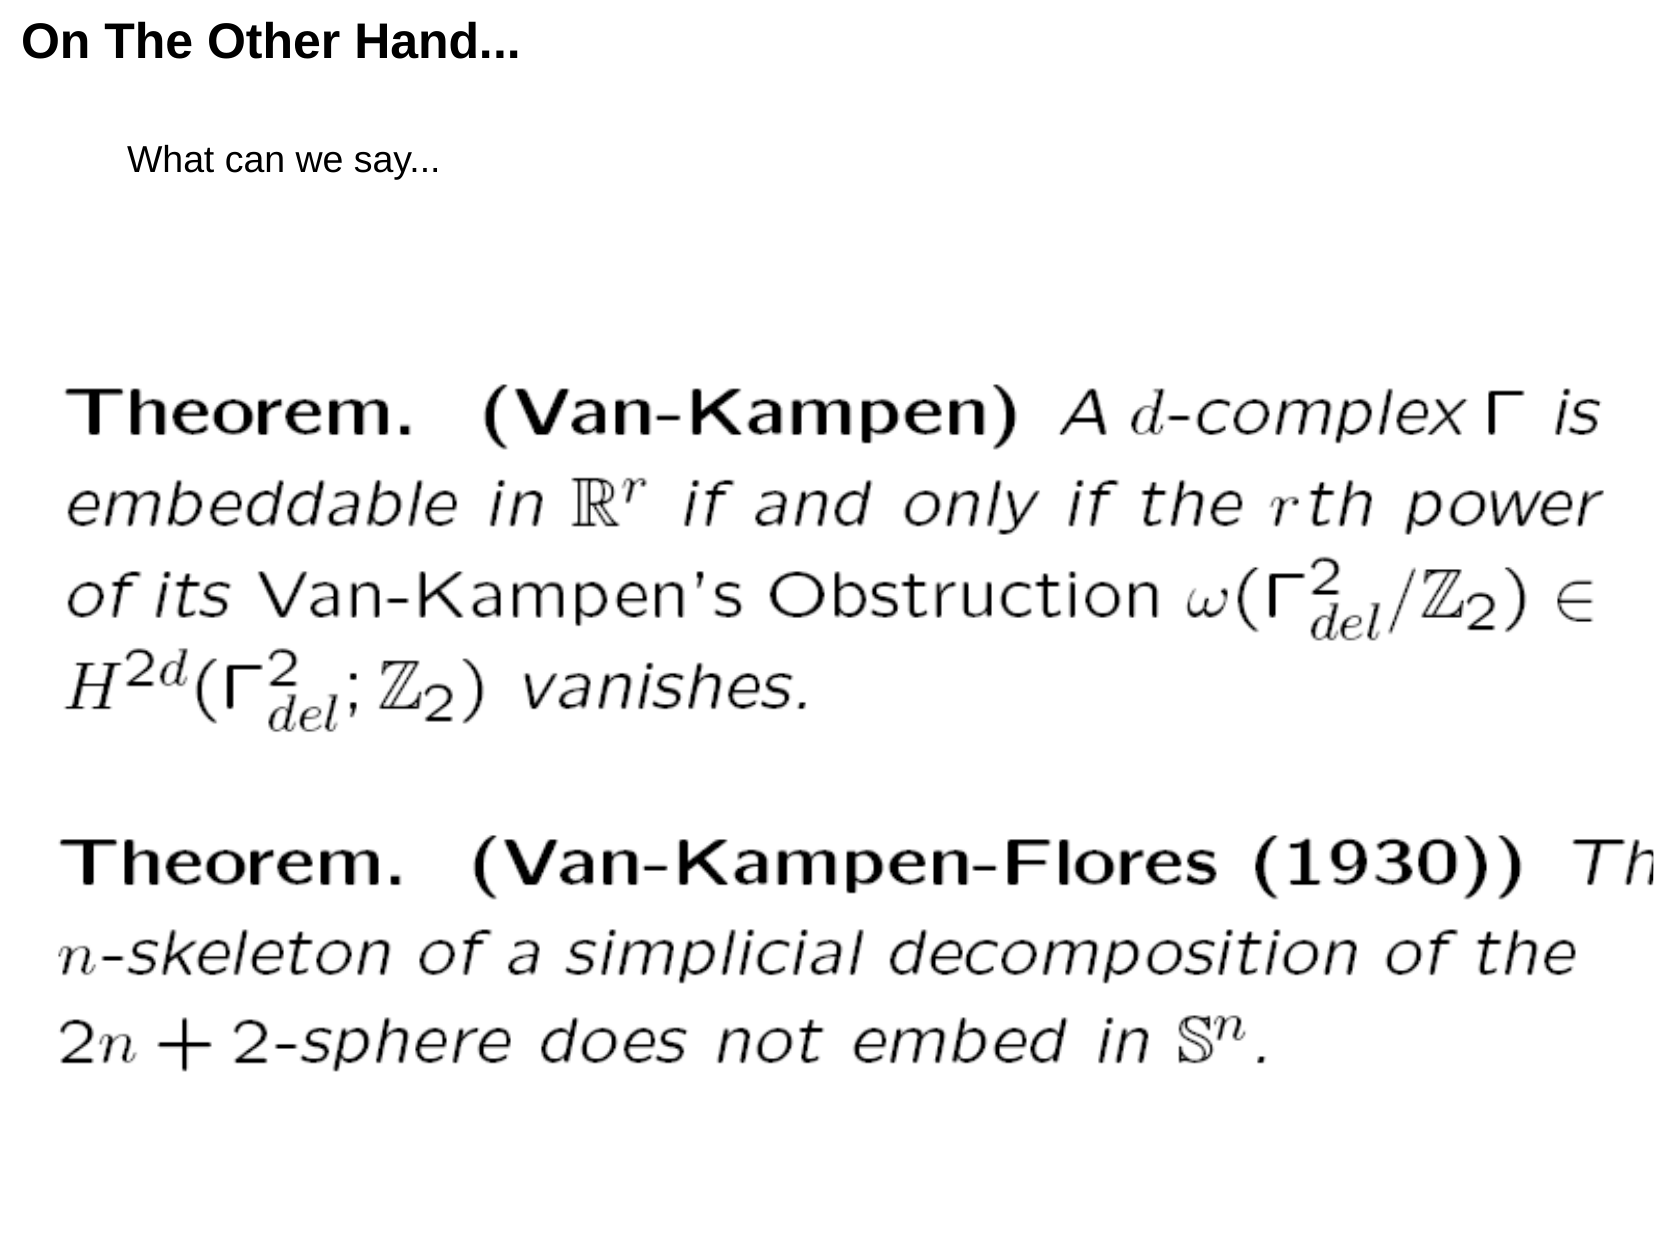

On The Other Hand...
What can we say...